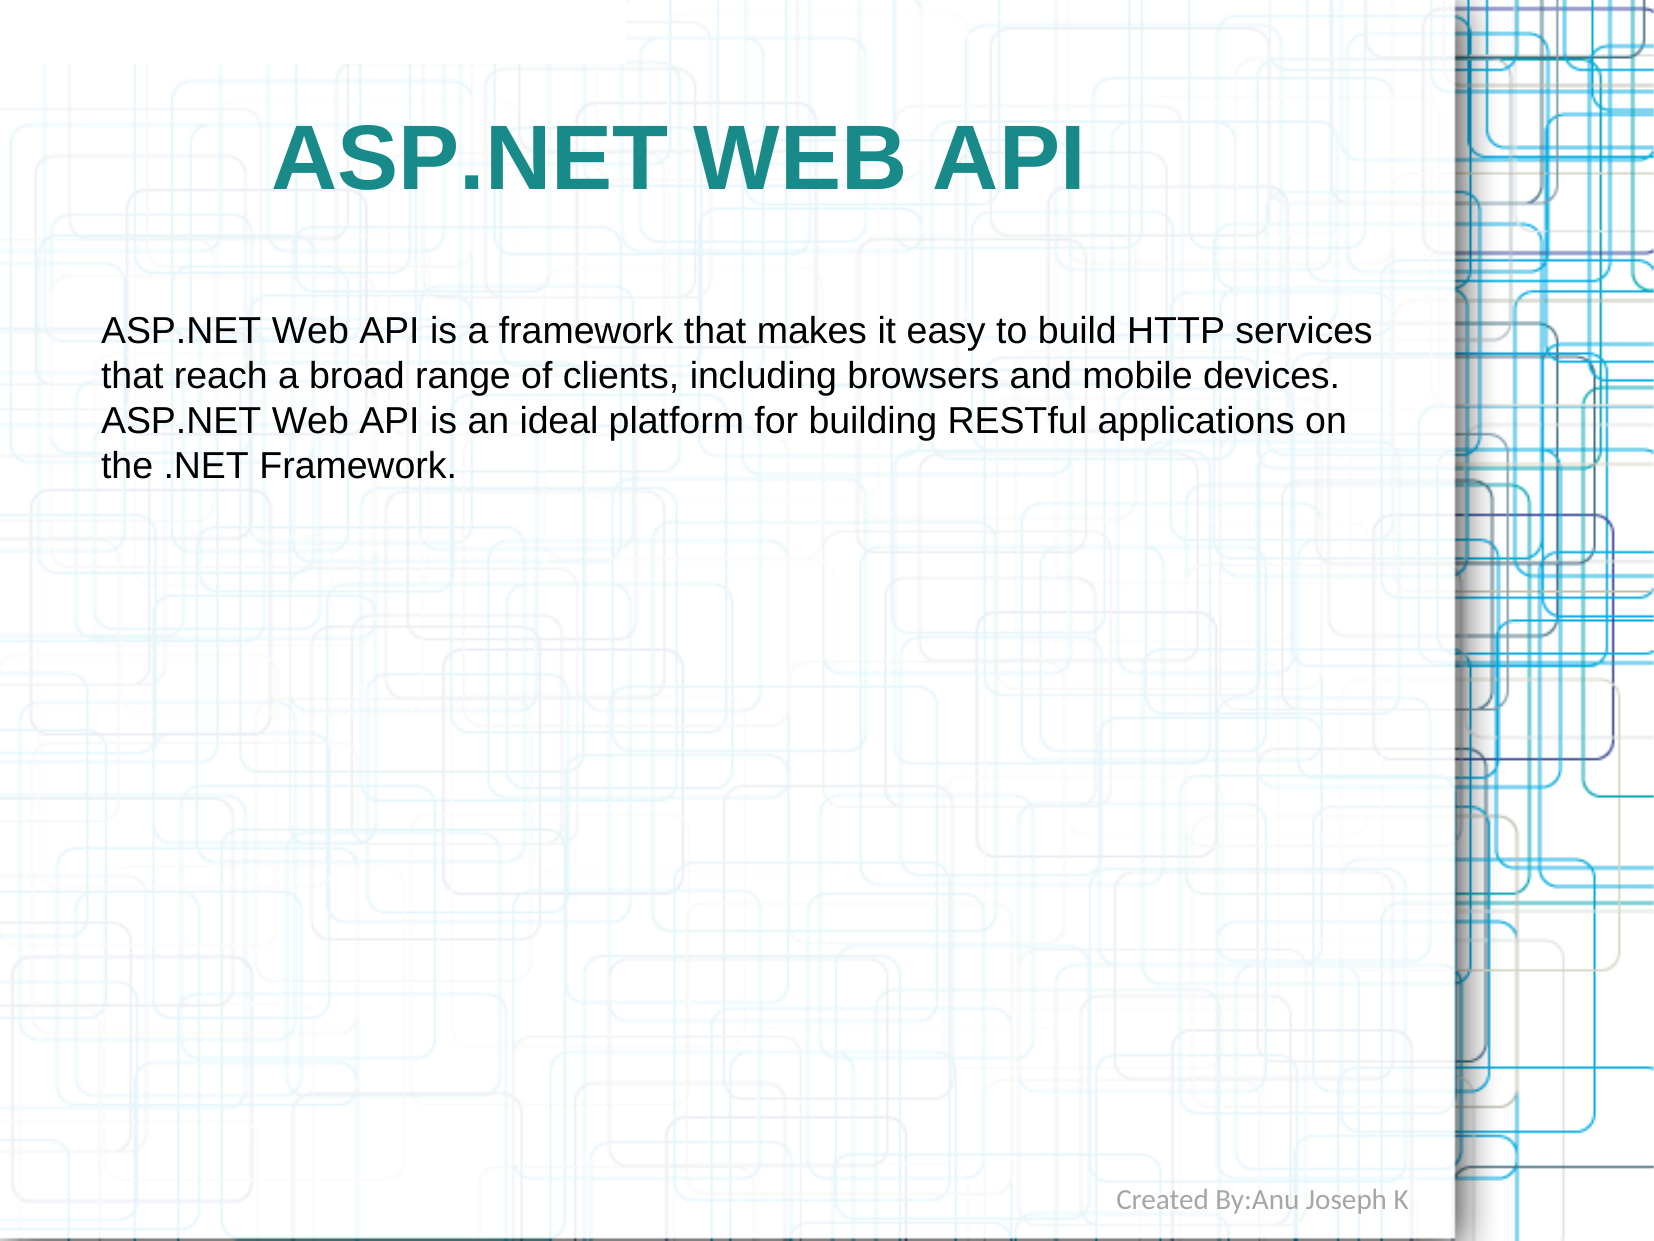

\\192.168.68.35\Team\Development\STEP 2017\Advanced (2nd Month)
# ASP.NET WEB API
ASP.NET Web API is a framework that makes it easy to build HTTP services that reach a broad range of clients, including browsers and mobile devices. ASP.NET Web API is an ideal platform for building RESTful applications on the .NET Framework.